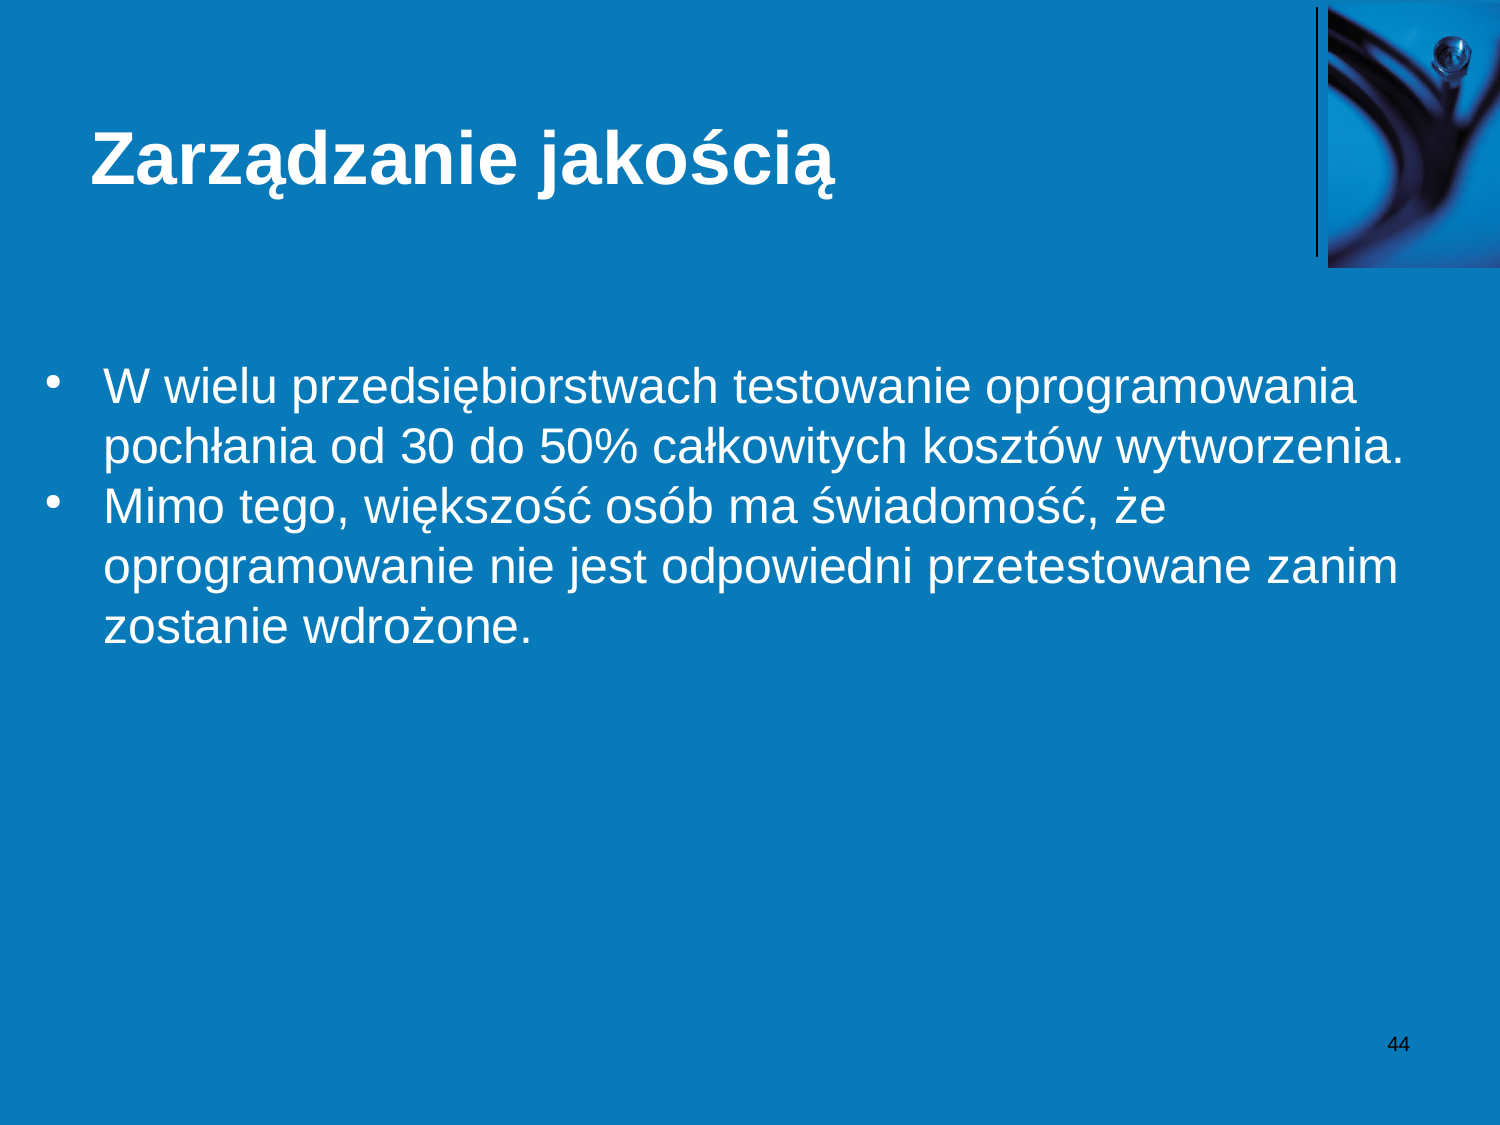

# Zarządzanie jakością
W wielu przedsiębiorstwach testowanie oprogramowania pochłania od 30 do 50% całkowitych kosztów wytworzenia.
Mimo tego, większość osób ma świadomość, że oprogramowanie nie jest odpowiedni przetestowane zanim zostanie wdrożone.
44